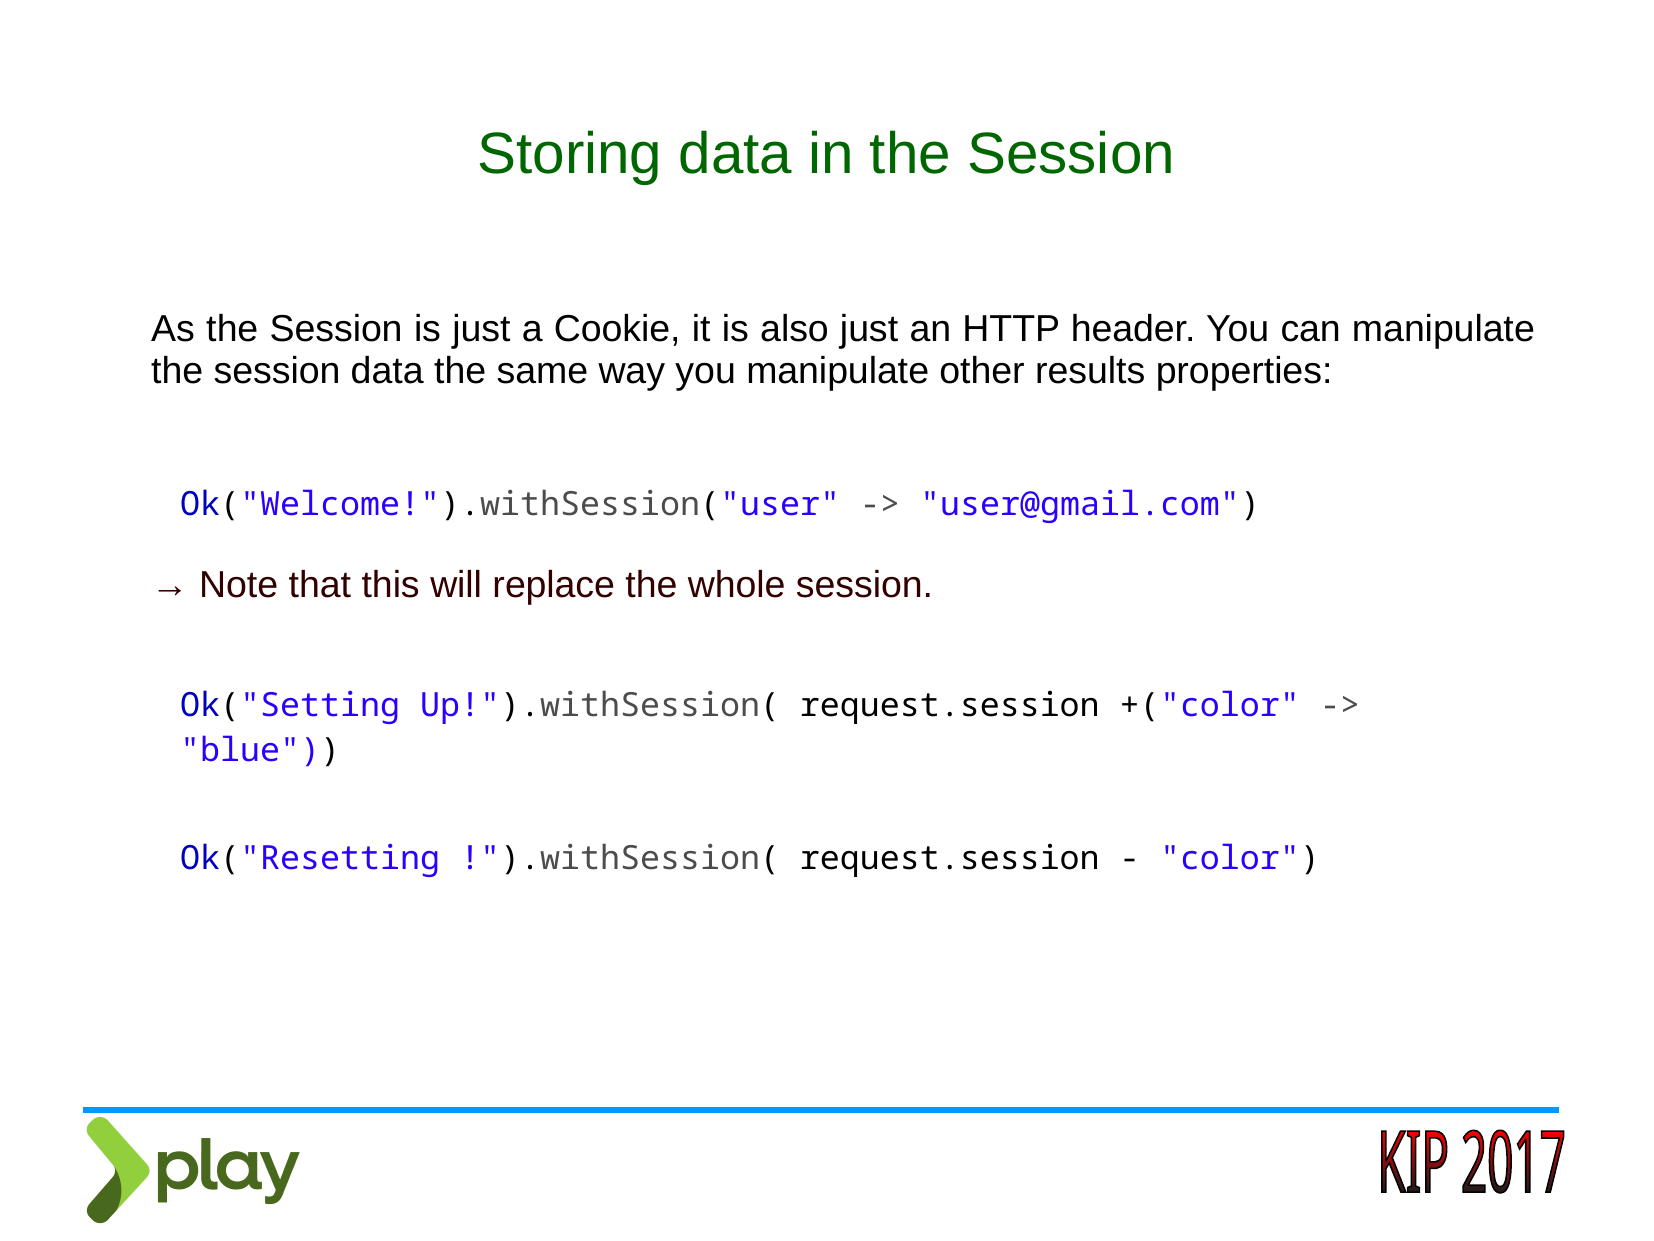

# Storing data in the Session
As the Session is just a Cookie, it is also just an HTTP header. You can manipulate the session data the same way you manipulate other results properties:
→ Note that this will replace the whole session.
Ok("Welcome!").withSession("user" -> "user@gmail.com")
Ok("Setting Up!").withSession( request.session +("color" -> "blue"))
Ok("Resetting !").withSession( request.session - "color")